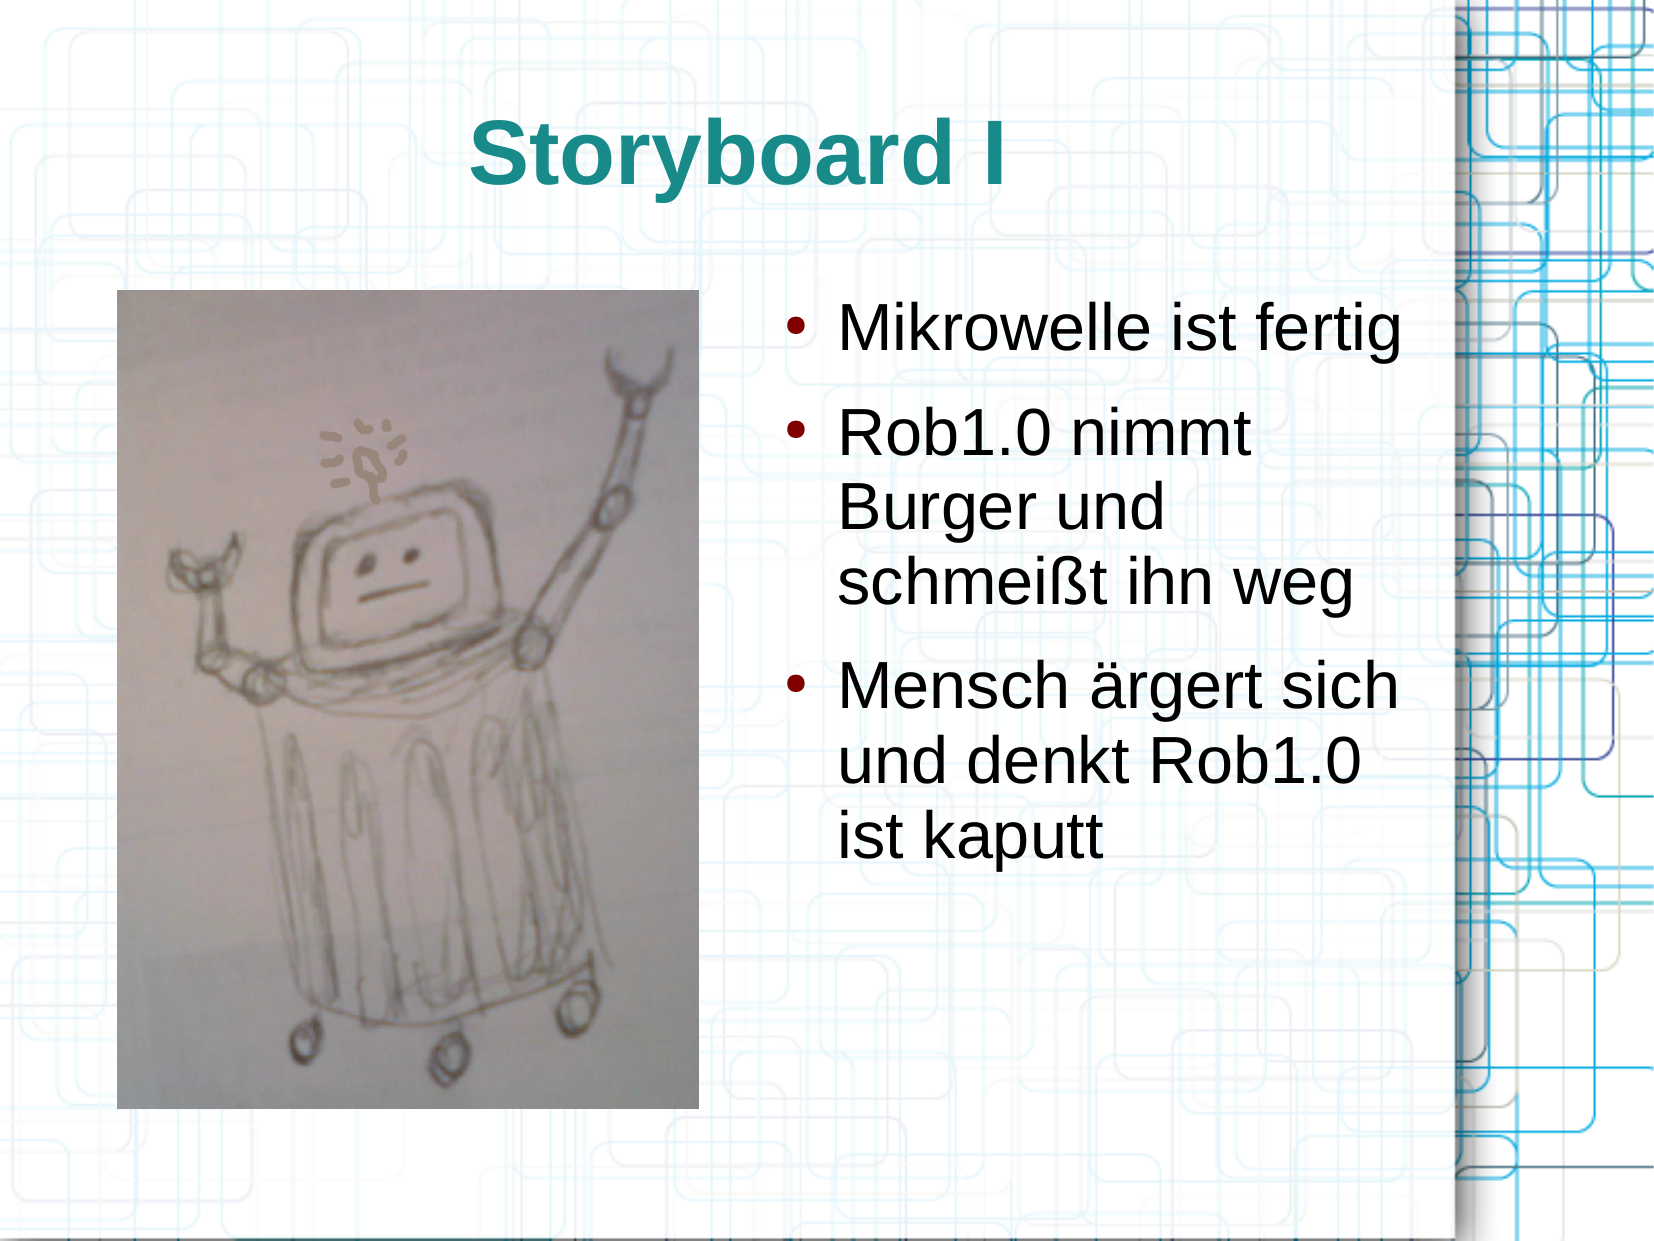

# Storyboard I
Mikrowelle ist fertig
Rob1.0 nimmt Burger und schmeißt ihn weg
Mensch ärgert sich und denkt Rob1.0 ist kaputt